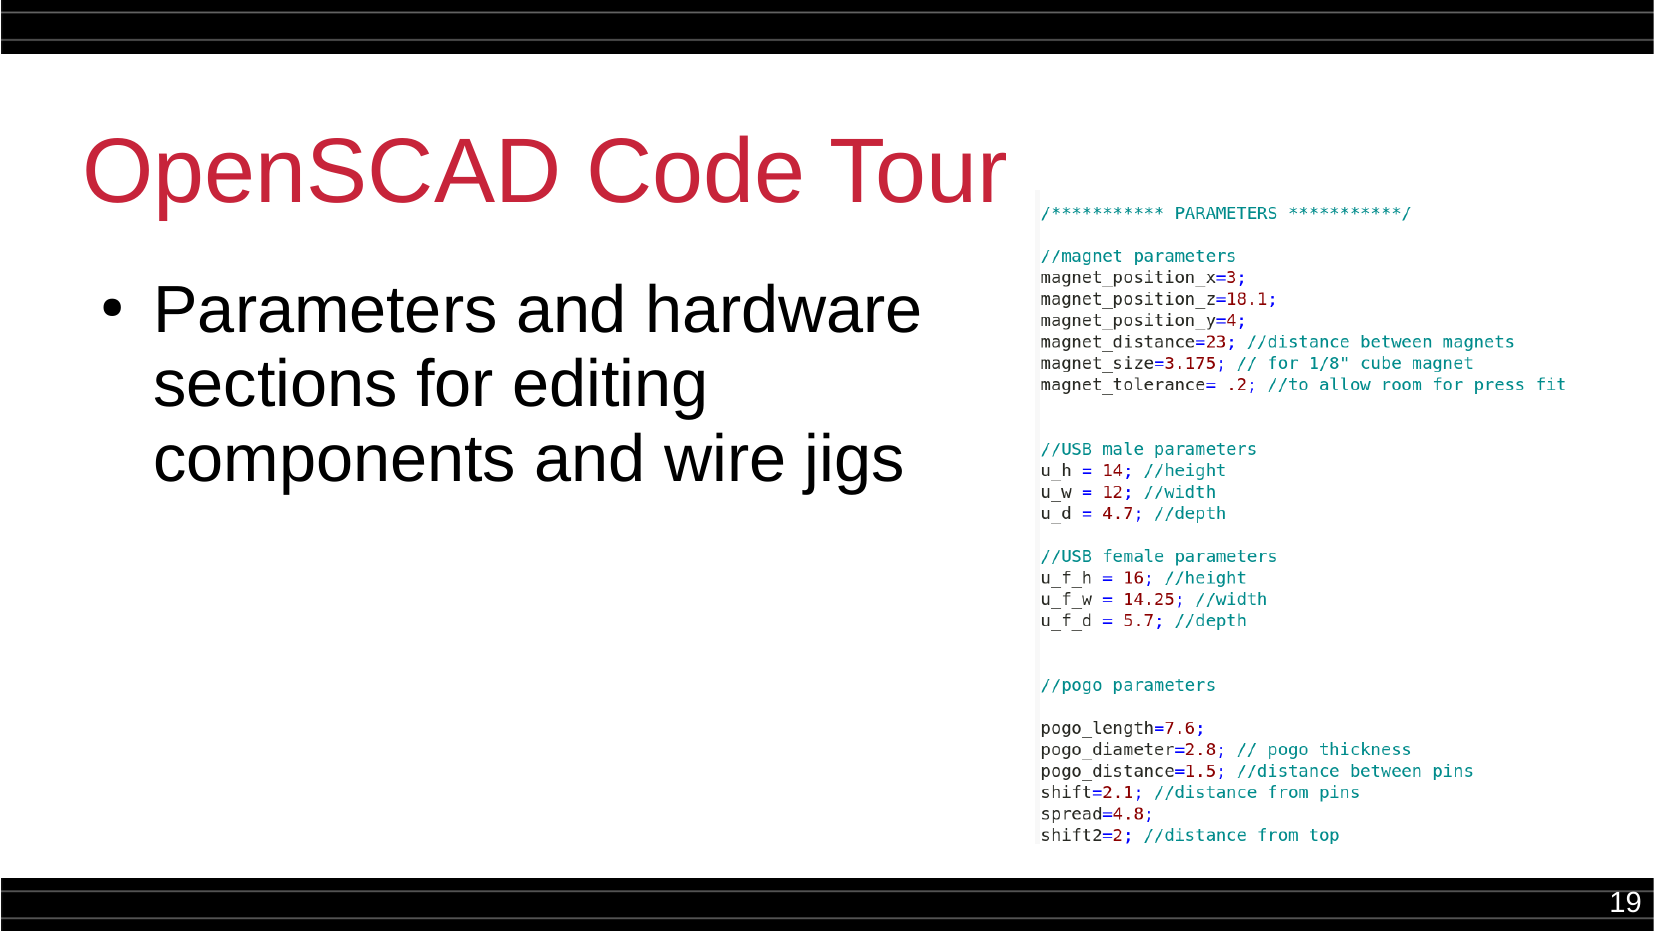

# OpenSCAD Code Tour
Parameters and hardware sections for editing components and wire jigs